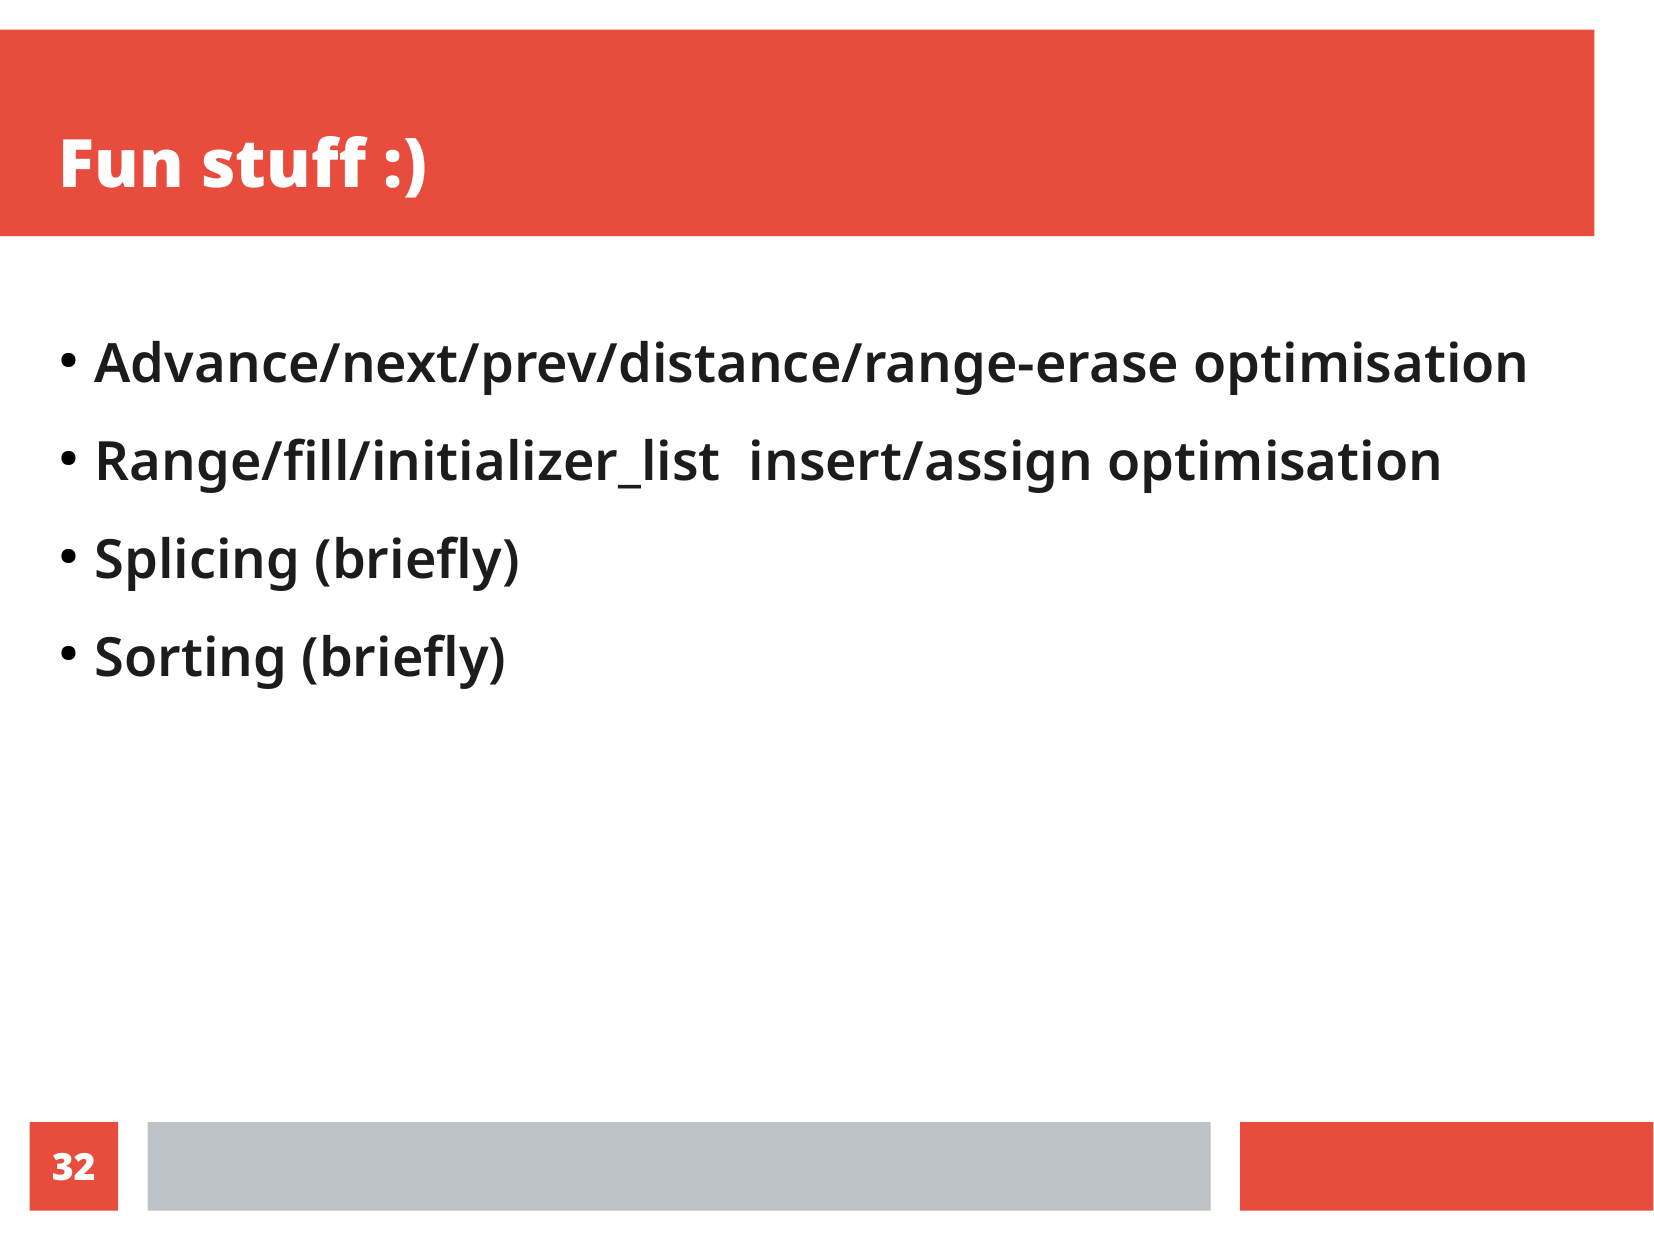

# Fun stuff :)
Advance/next/prev/distance/range-erase optimisation
Range/fill/initializer_list insert/assign optimisation
Splicing (briefly)
Sorting (briefly)
32